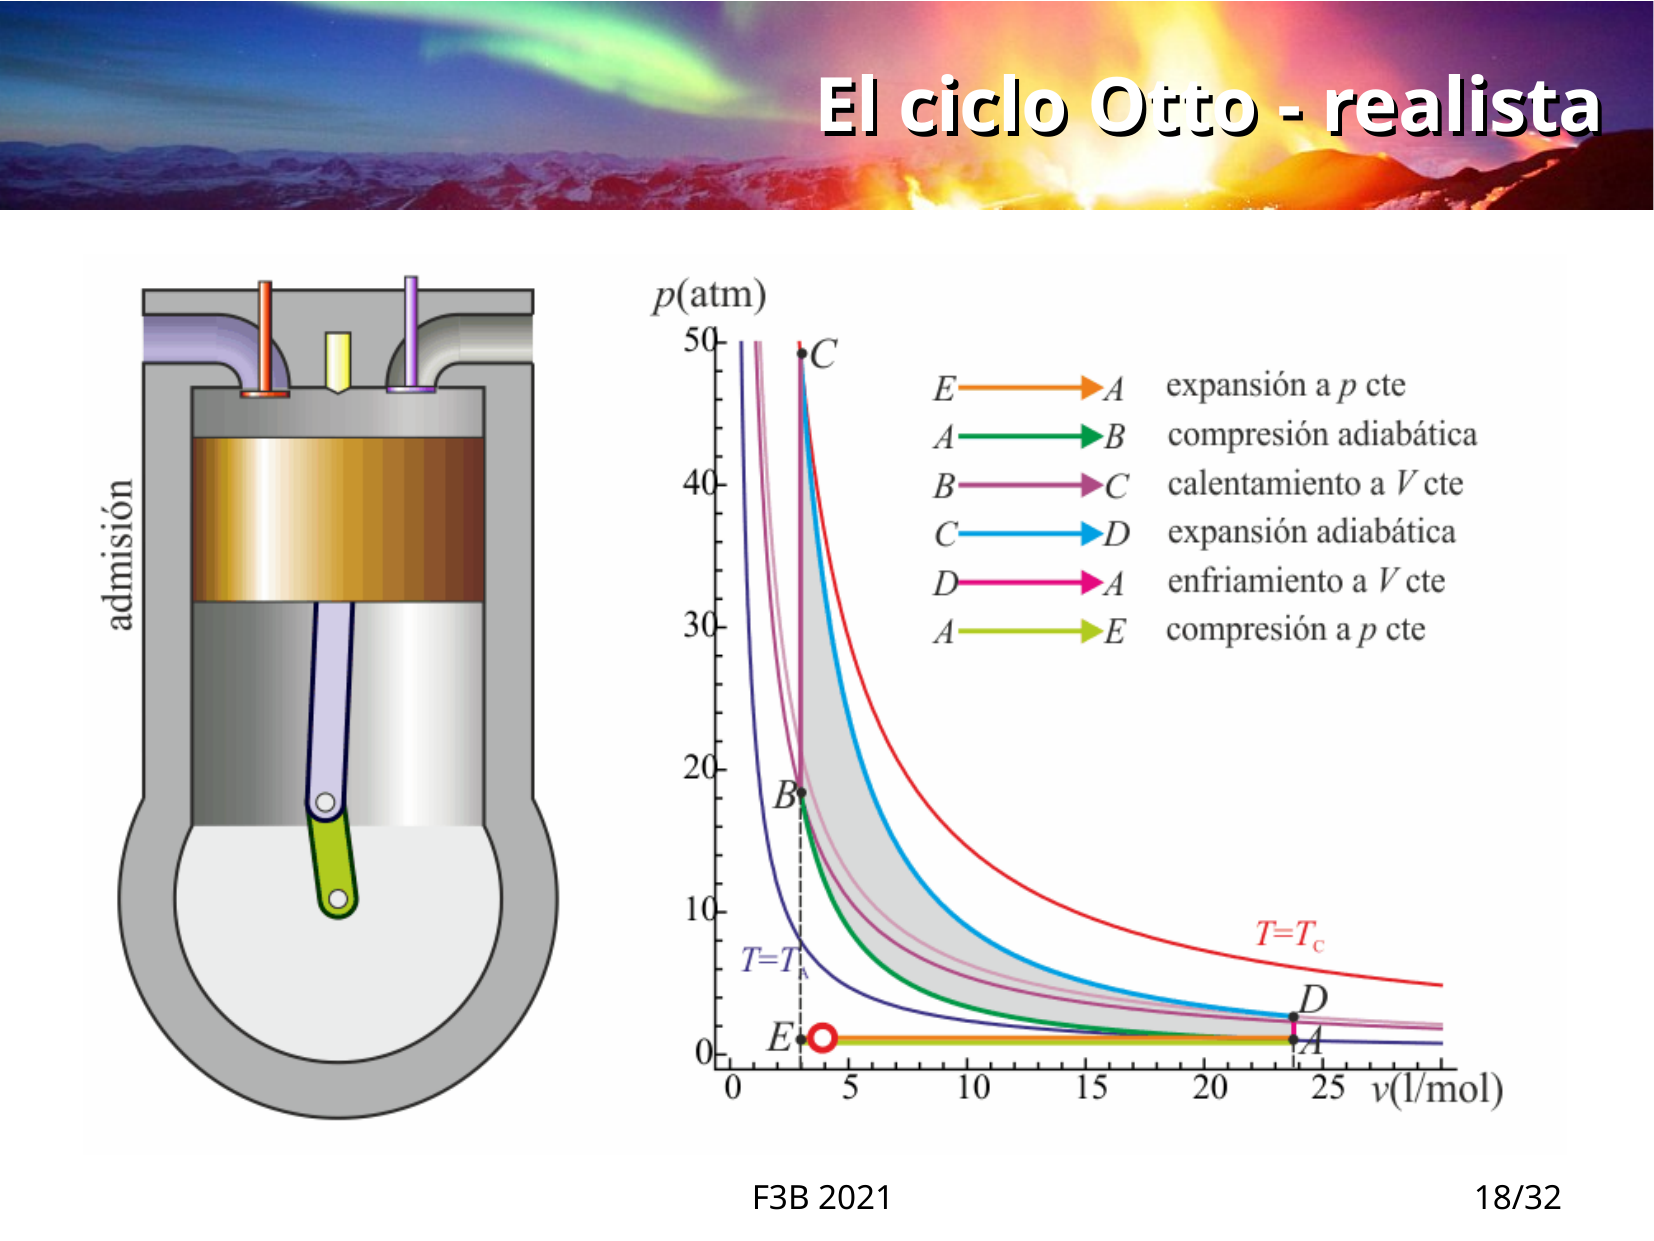

# El ciclo Otto - realista
F3B 2021
18